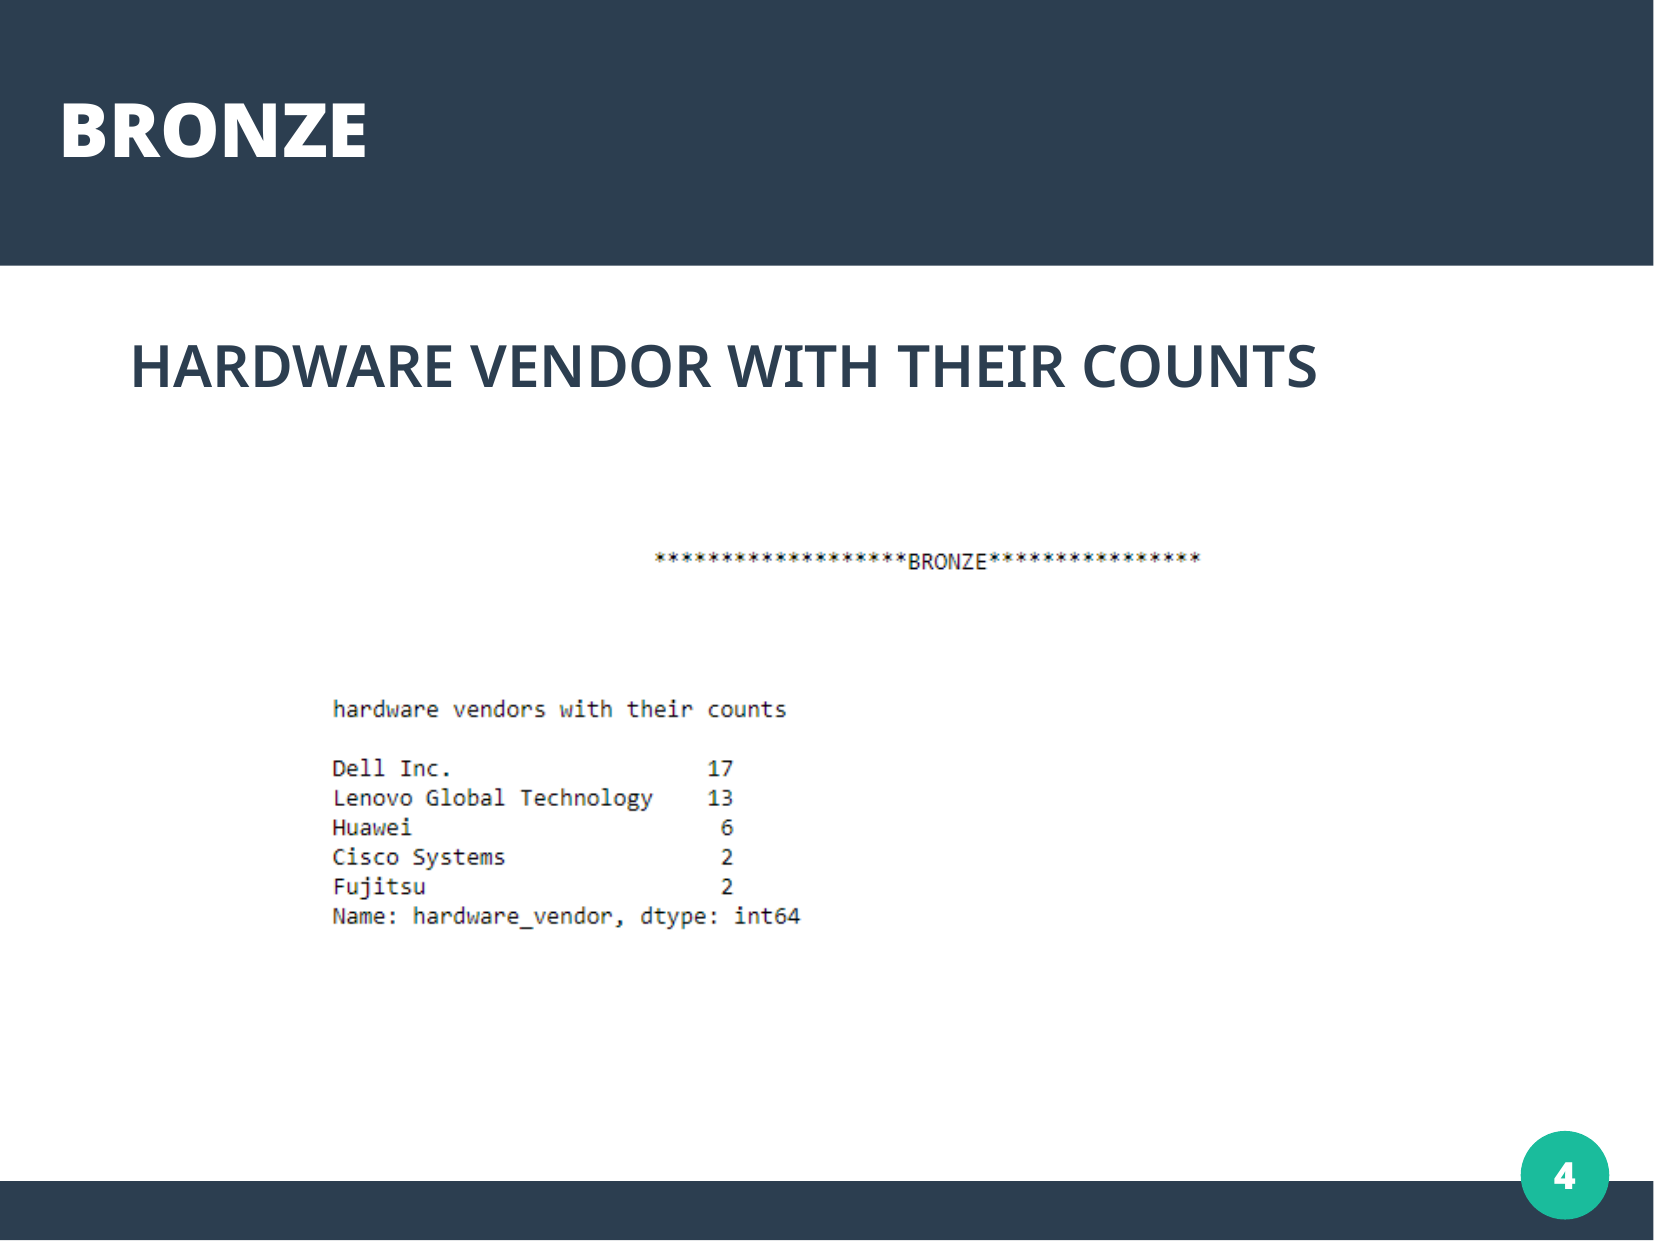

# BRONZE
HARDWARE VENDOR WITH THEIR COUNTS
4